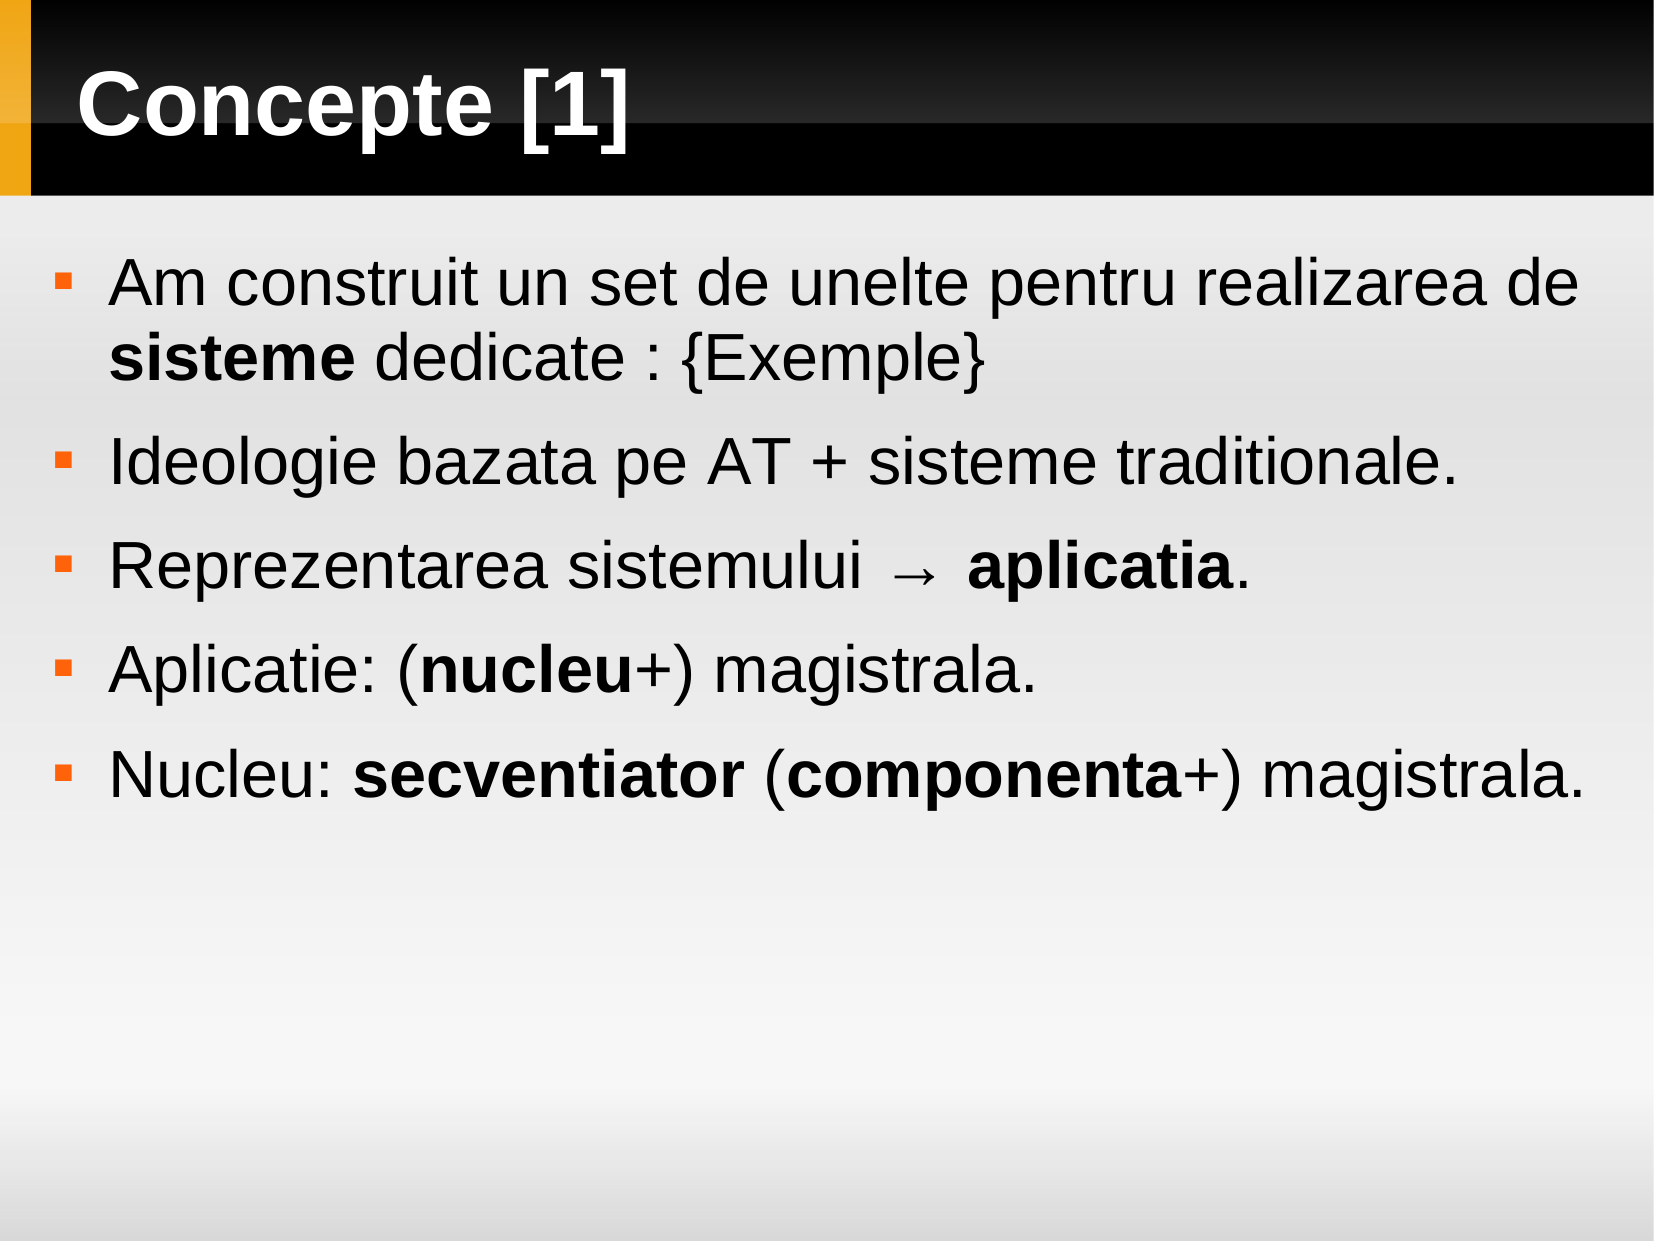

# Concepte [1]
Am construit un set de unelte pentru realizarea de sisteme dedicate : {Exemple}
Ideologie bazata pe AT + sisteme traditionale.
Reprezentarea sistemului → aplicatia.
Aplicatie: (nucleu+) magistrala.
Nucleu: secventiator (componenta+) magistrala.